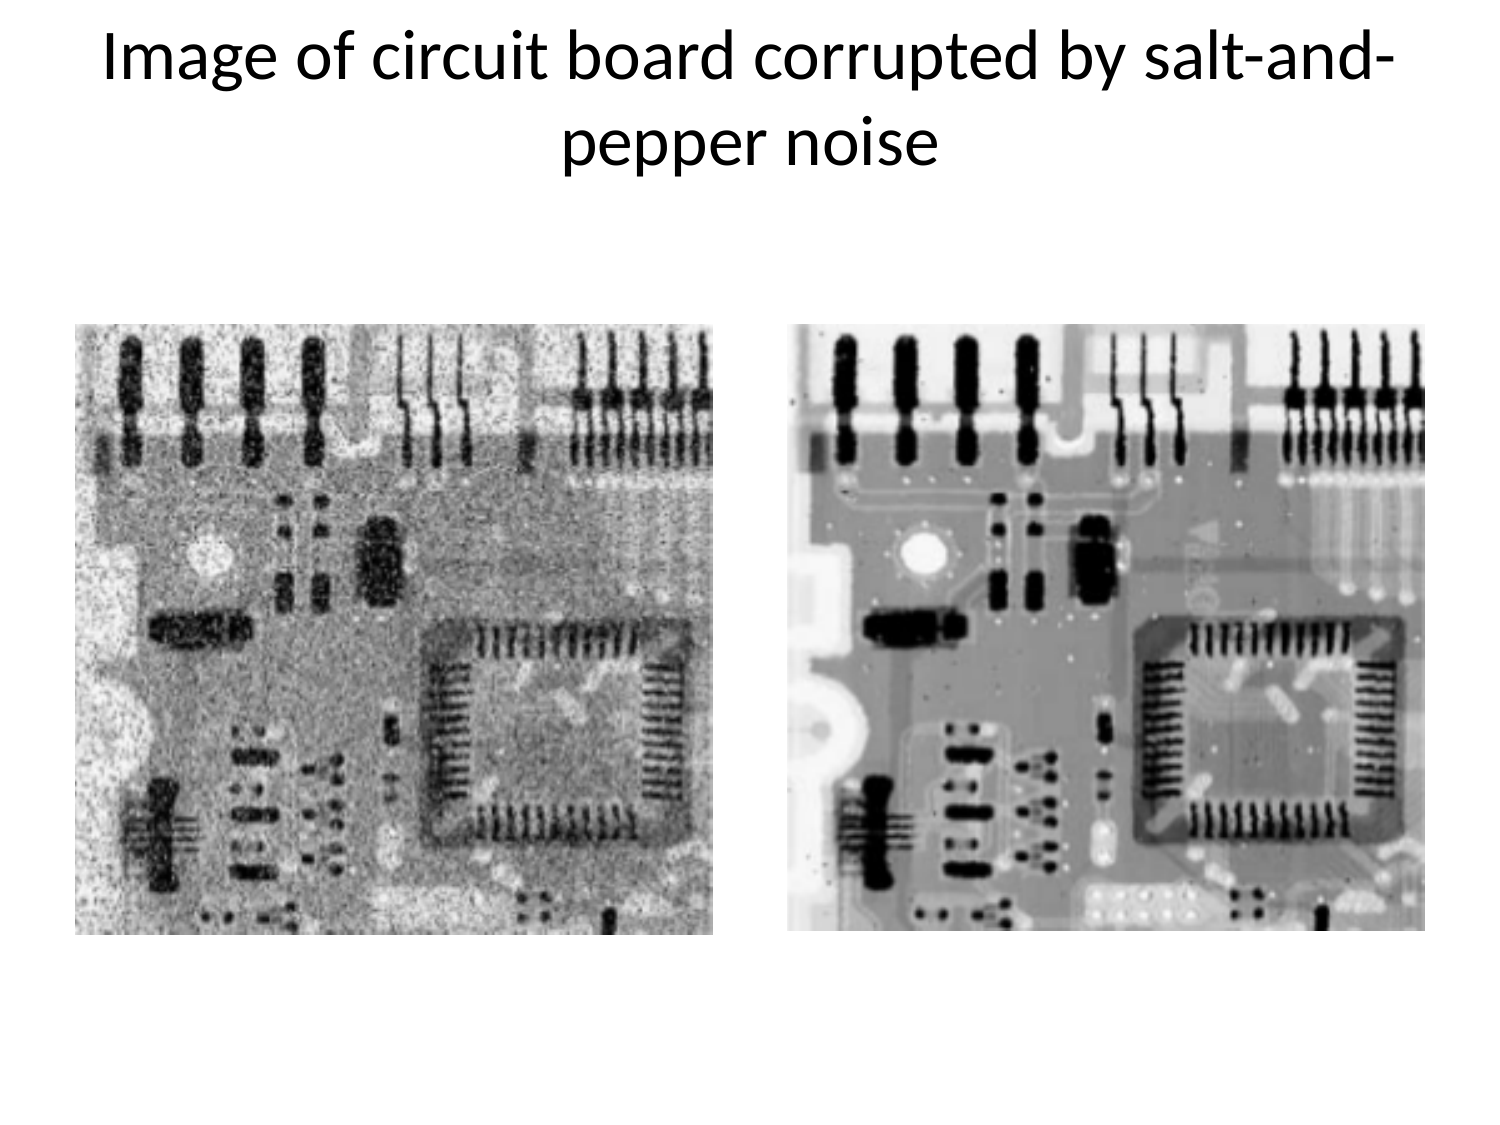

# Image of circuit board corrupted by salt-and-pepper noise